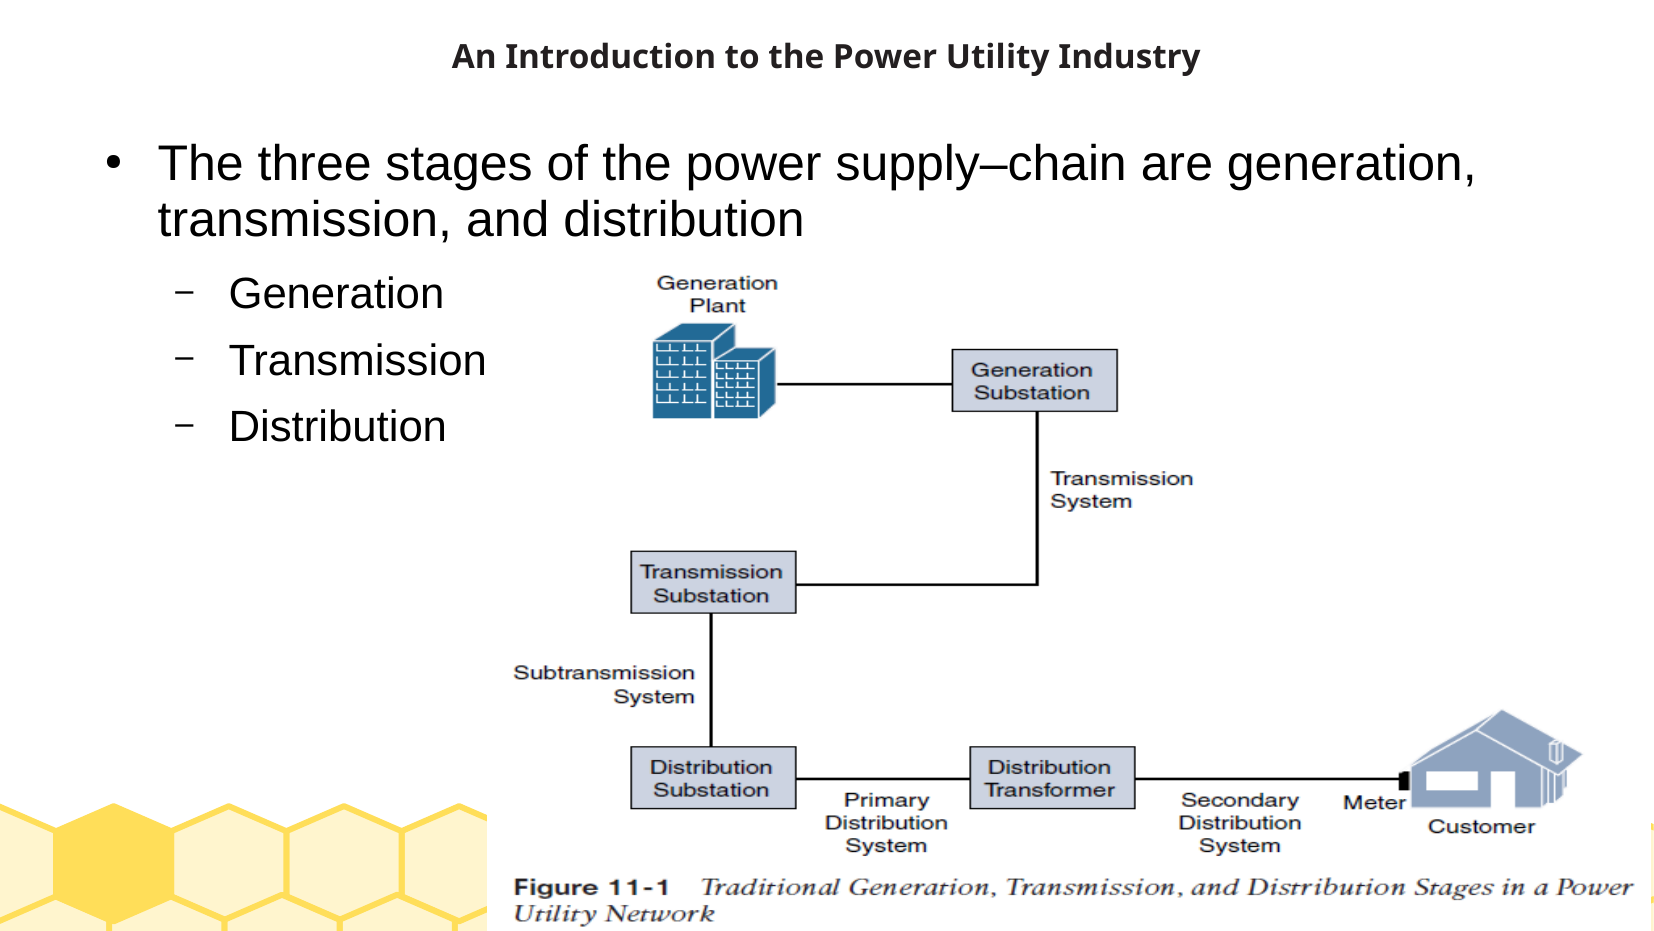

# An Introduction to the Power Utility Industry
The three stages of the power supply–chain are generation, transmission, and distribution
Generation
Transmission
Distribution